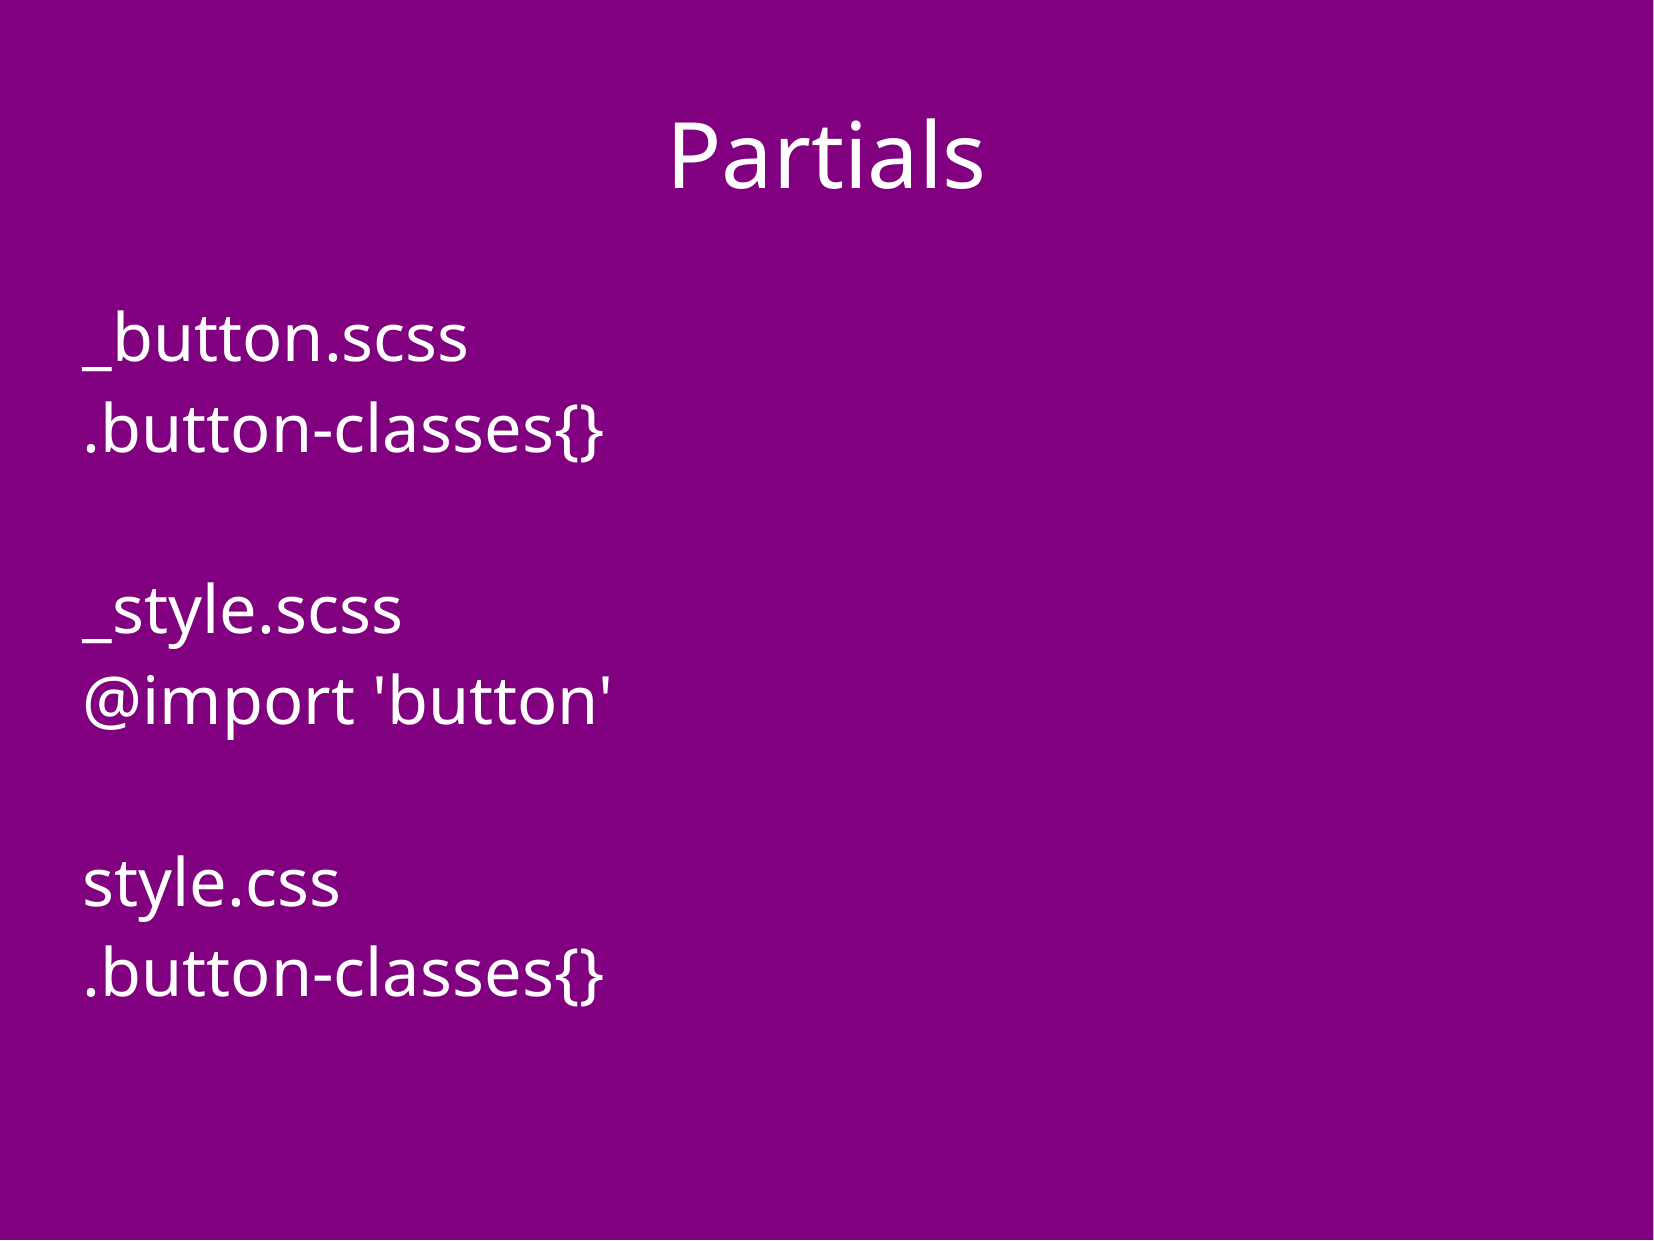

# Partials
_button.scss
.button-classes{}
_style.scss
@import 'button'
style.css
.button-classes{}